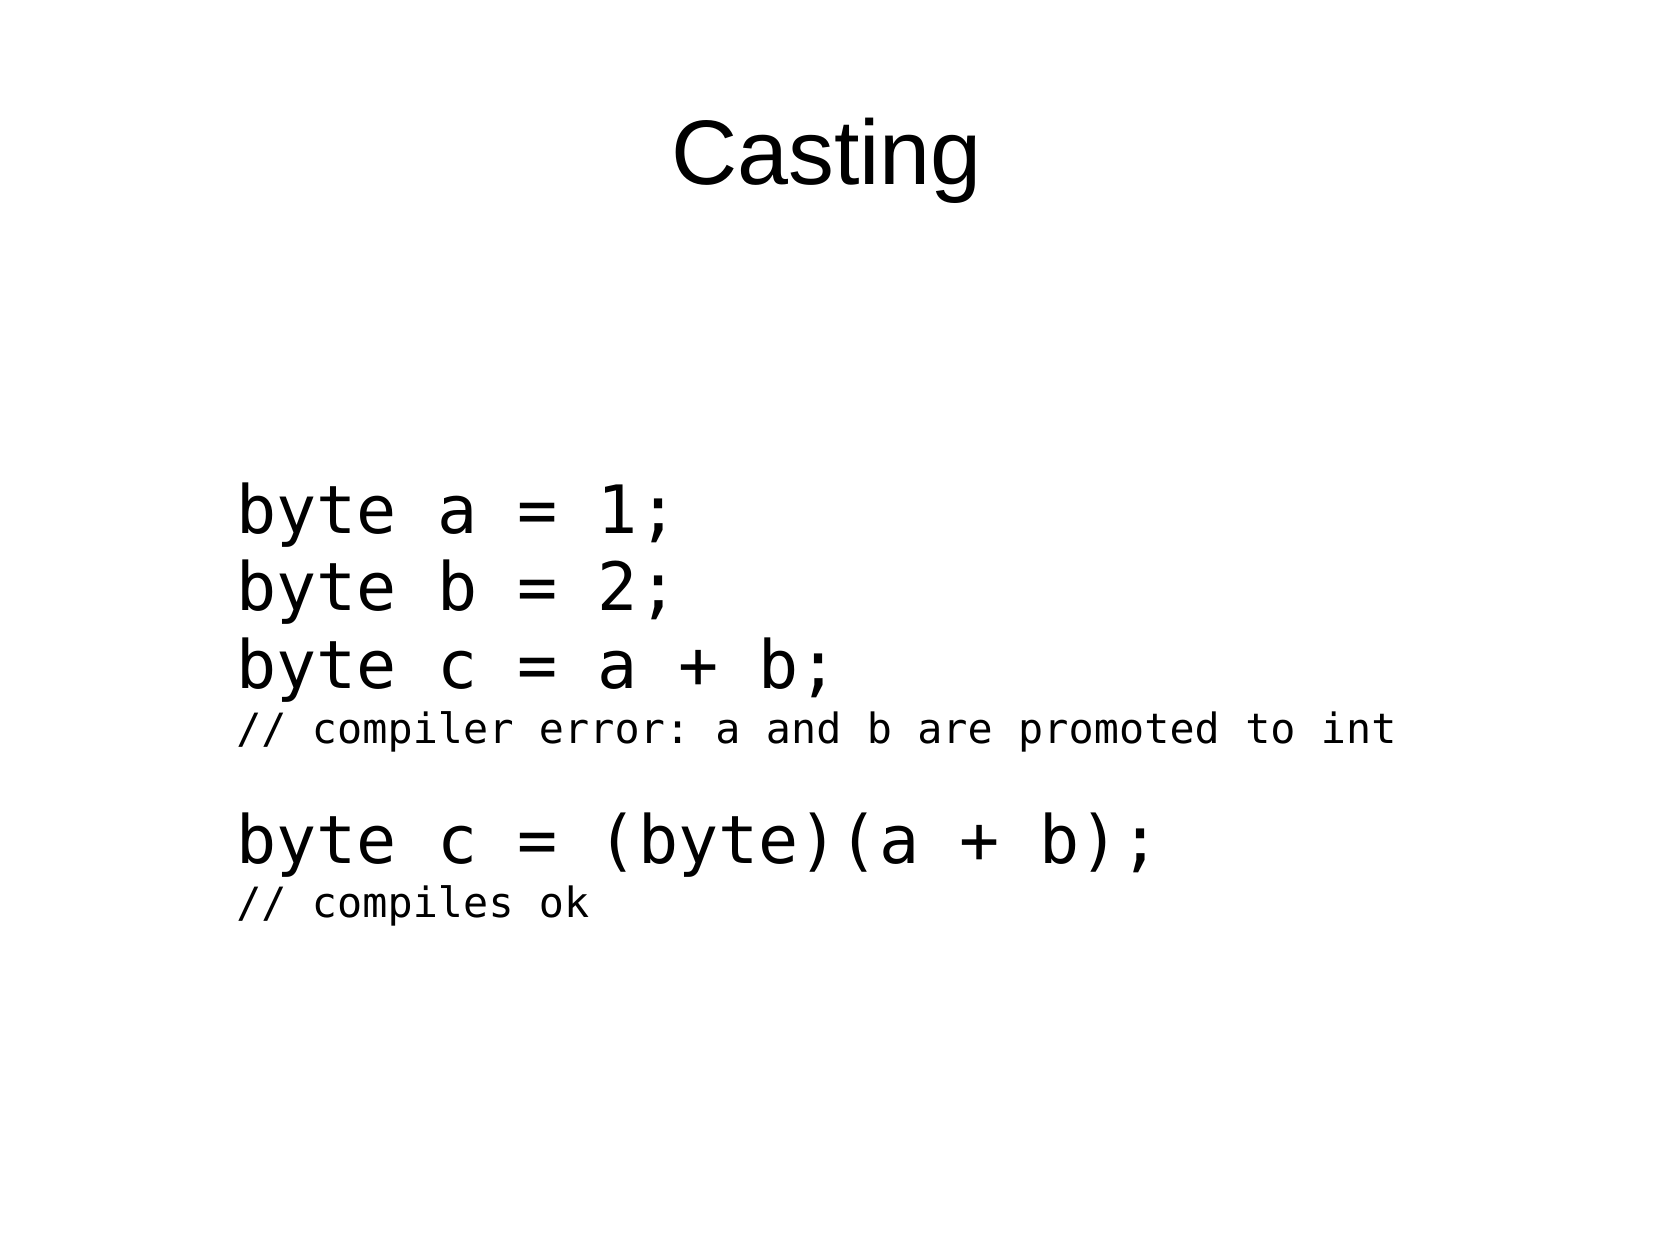

# Casting
byte a = 1;
byte b = 2;
byte c = a + b;
// compiler error: a and b are promoted to int
byte c = (byte)(a + b);
// compiles ok